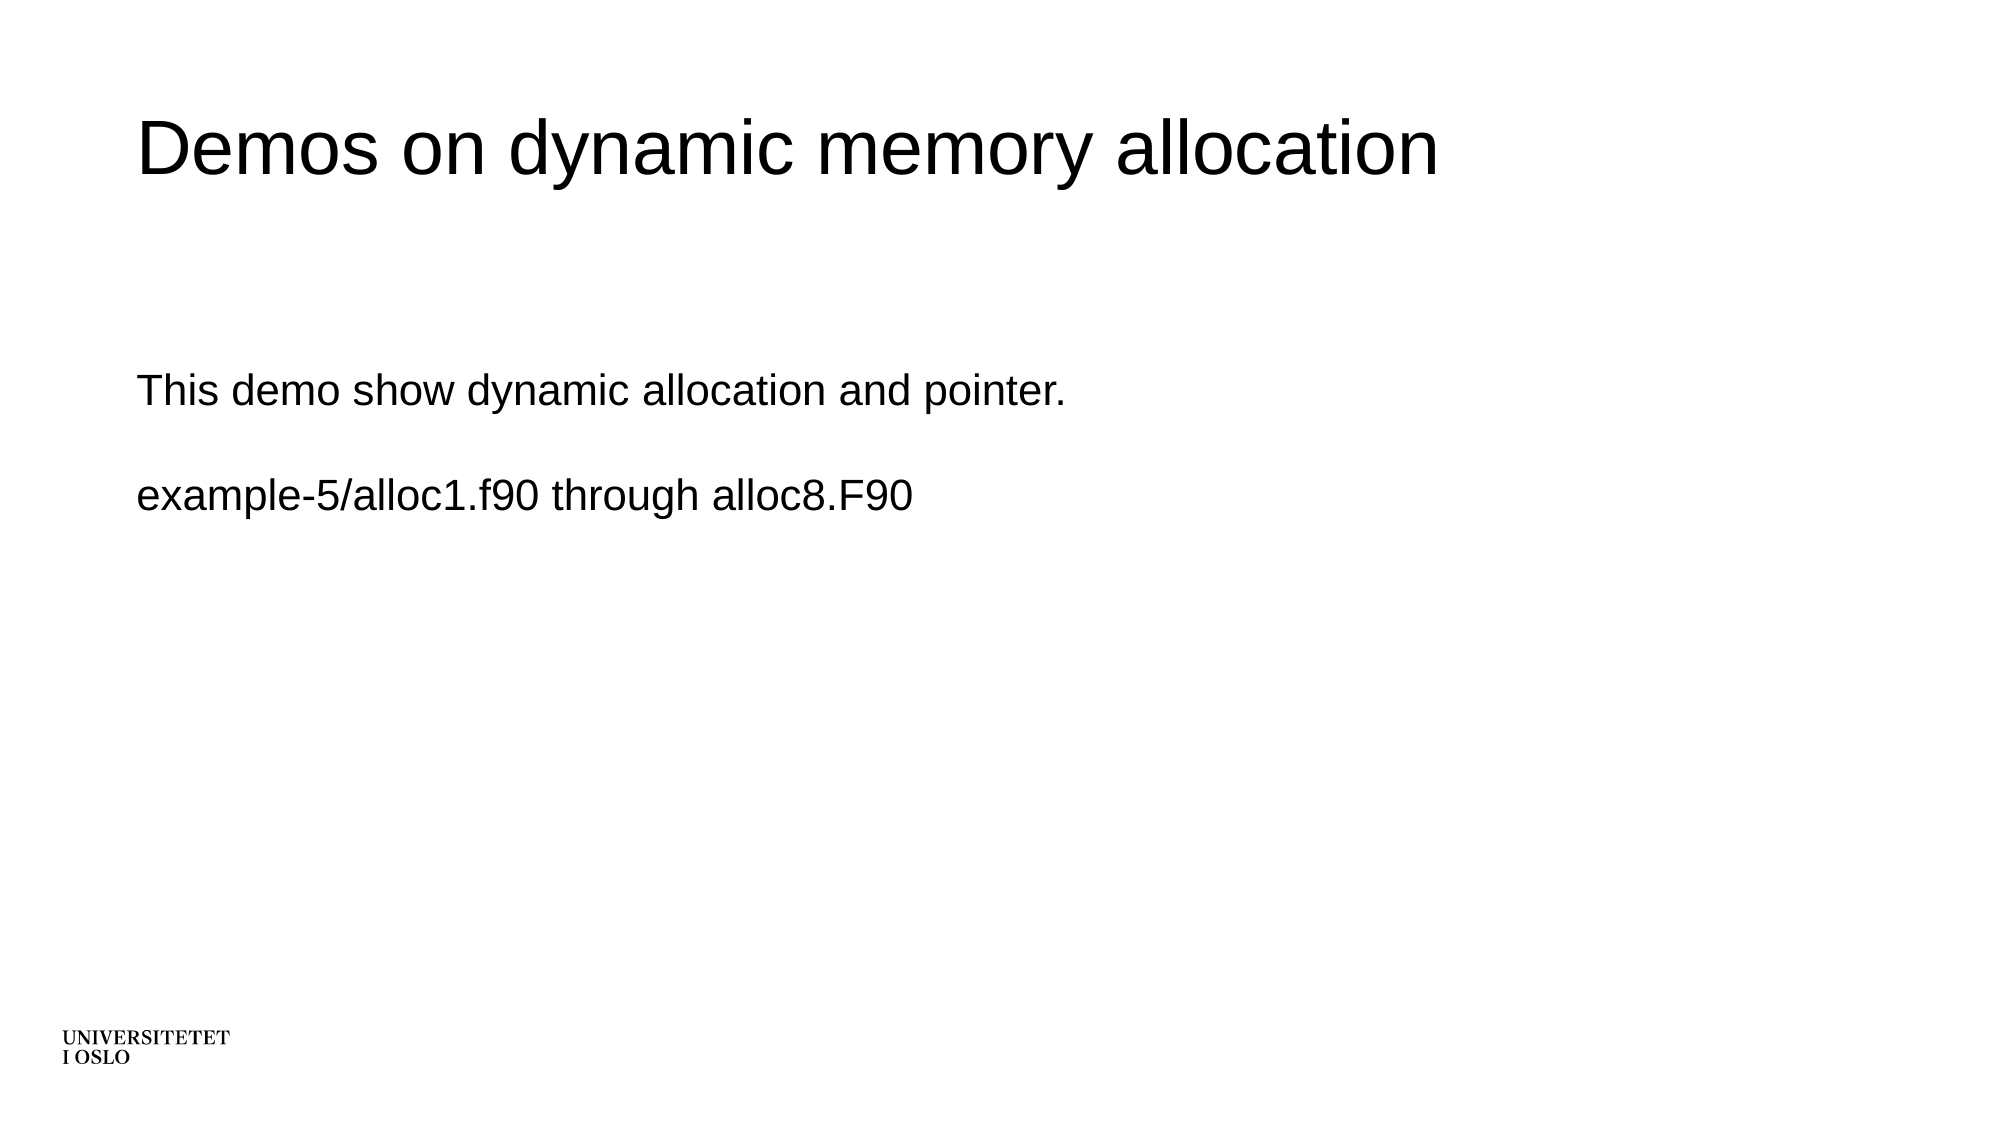

# Demos on dynamic memory allocation
This demo show dynamic allocation and pointer.
example-5/alloc1.f90 through alloc8.F90